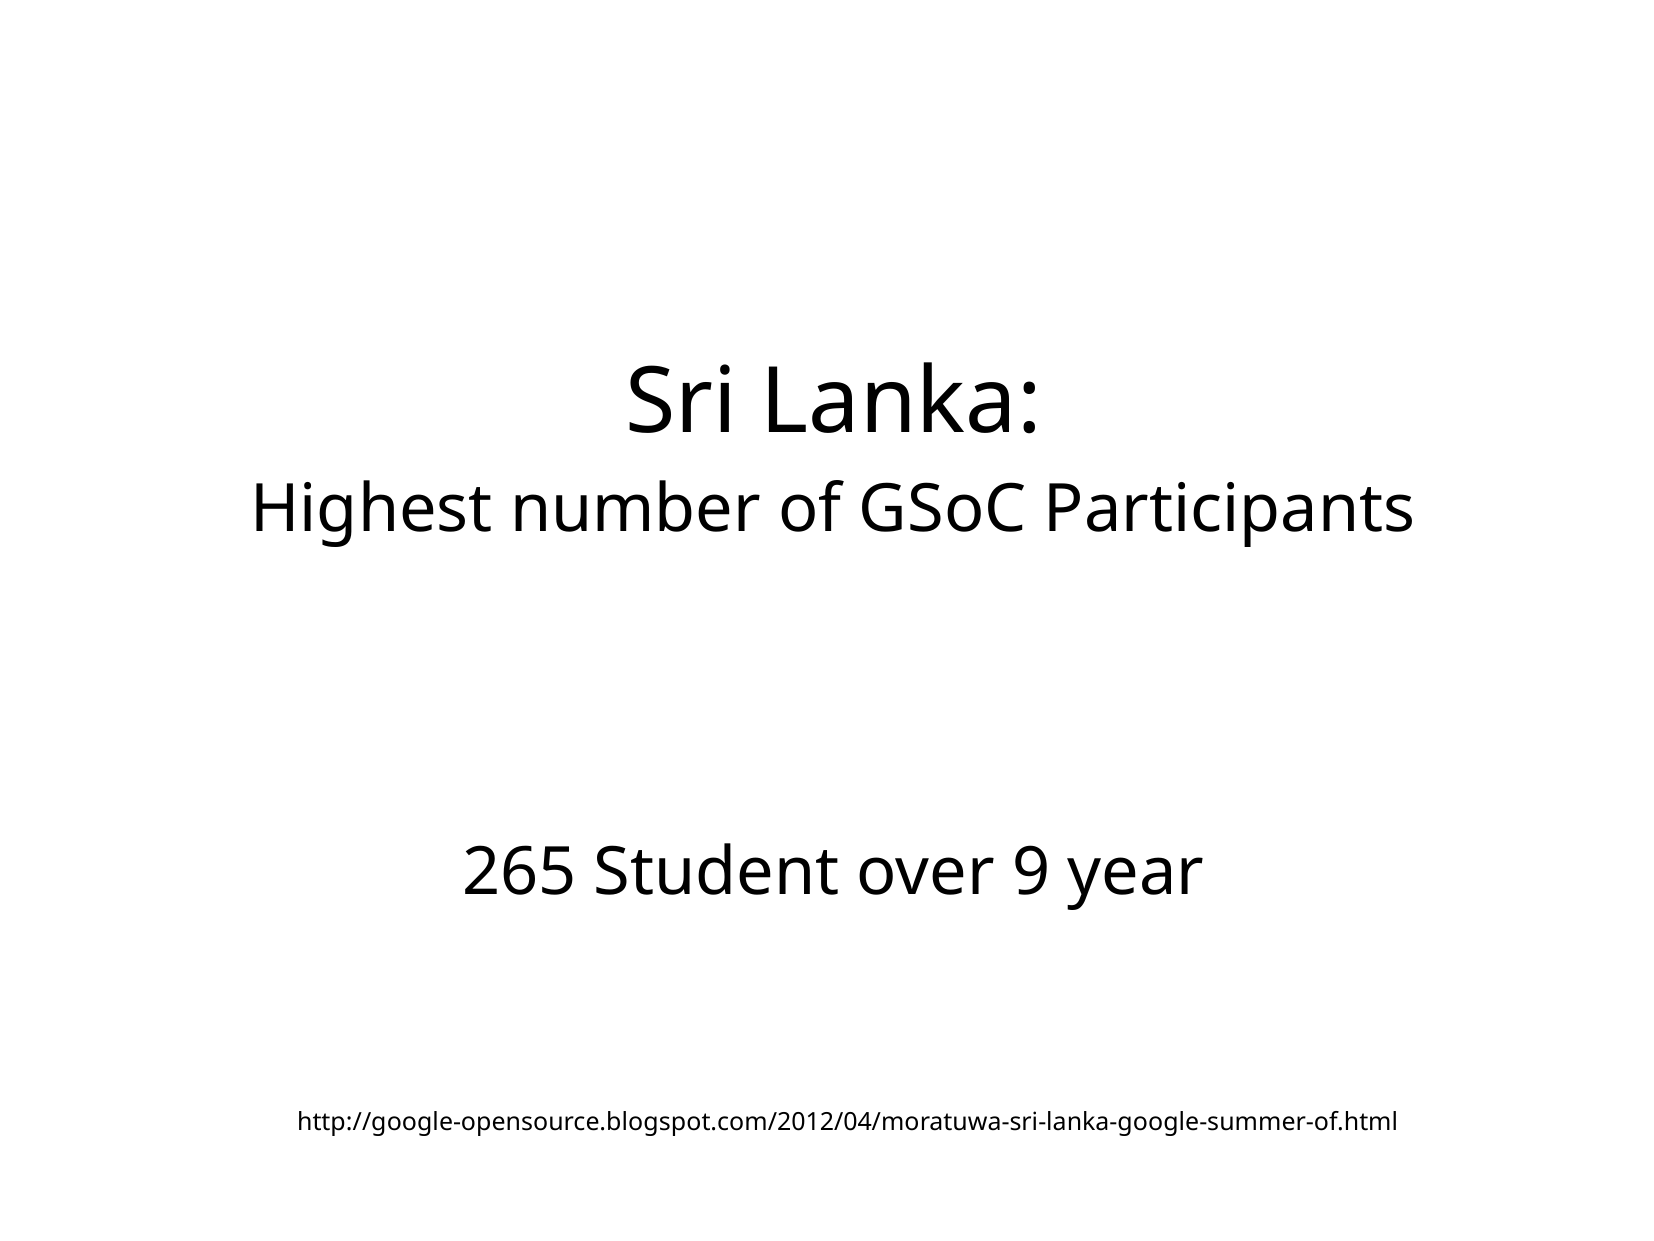

Sri Lanka:
Highest number of GSoC Participants
265 Student over 9 year
# http://google-opensource.blogspot.com/2012/04/moratuwa-sri-lanka-google-summer-of.html